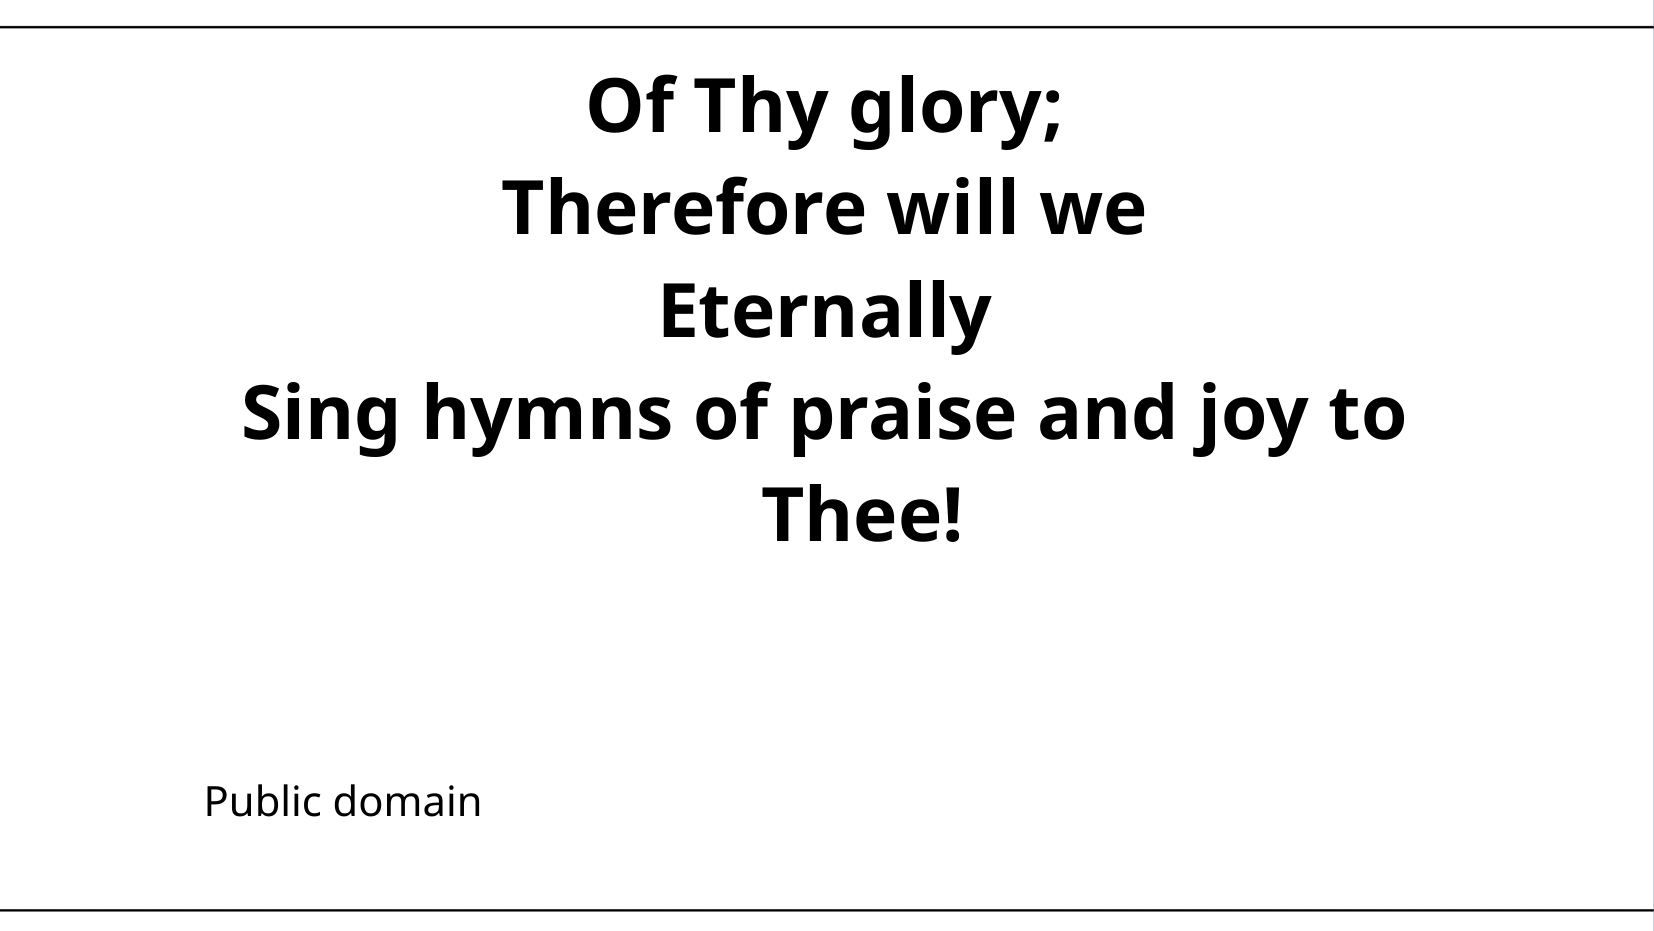

Of Thy glory;
Therefore will we
Eternally
Sing hymns of praise and joy to Thee!
 Public domain